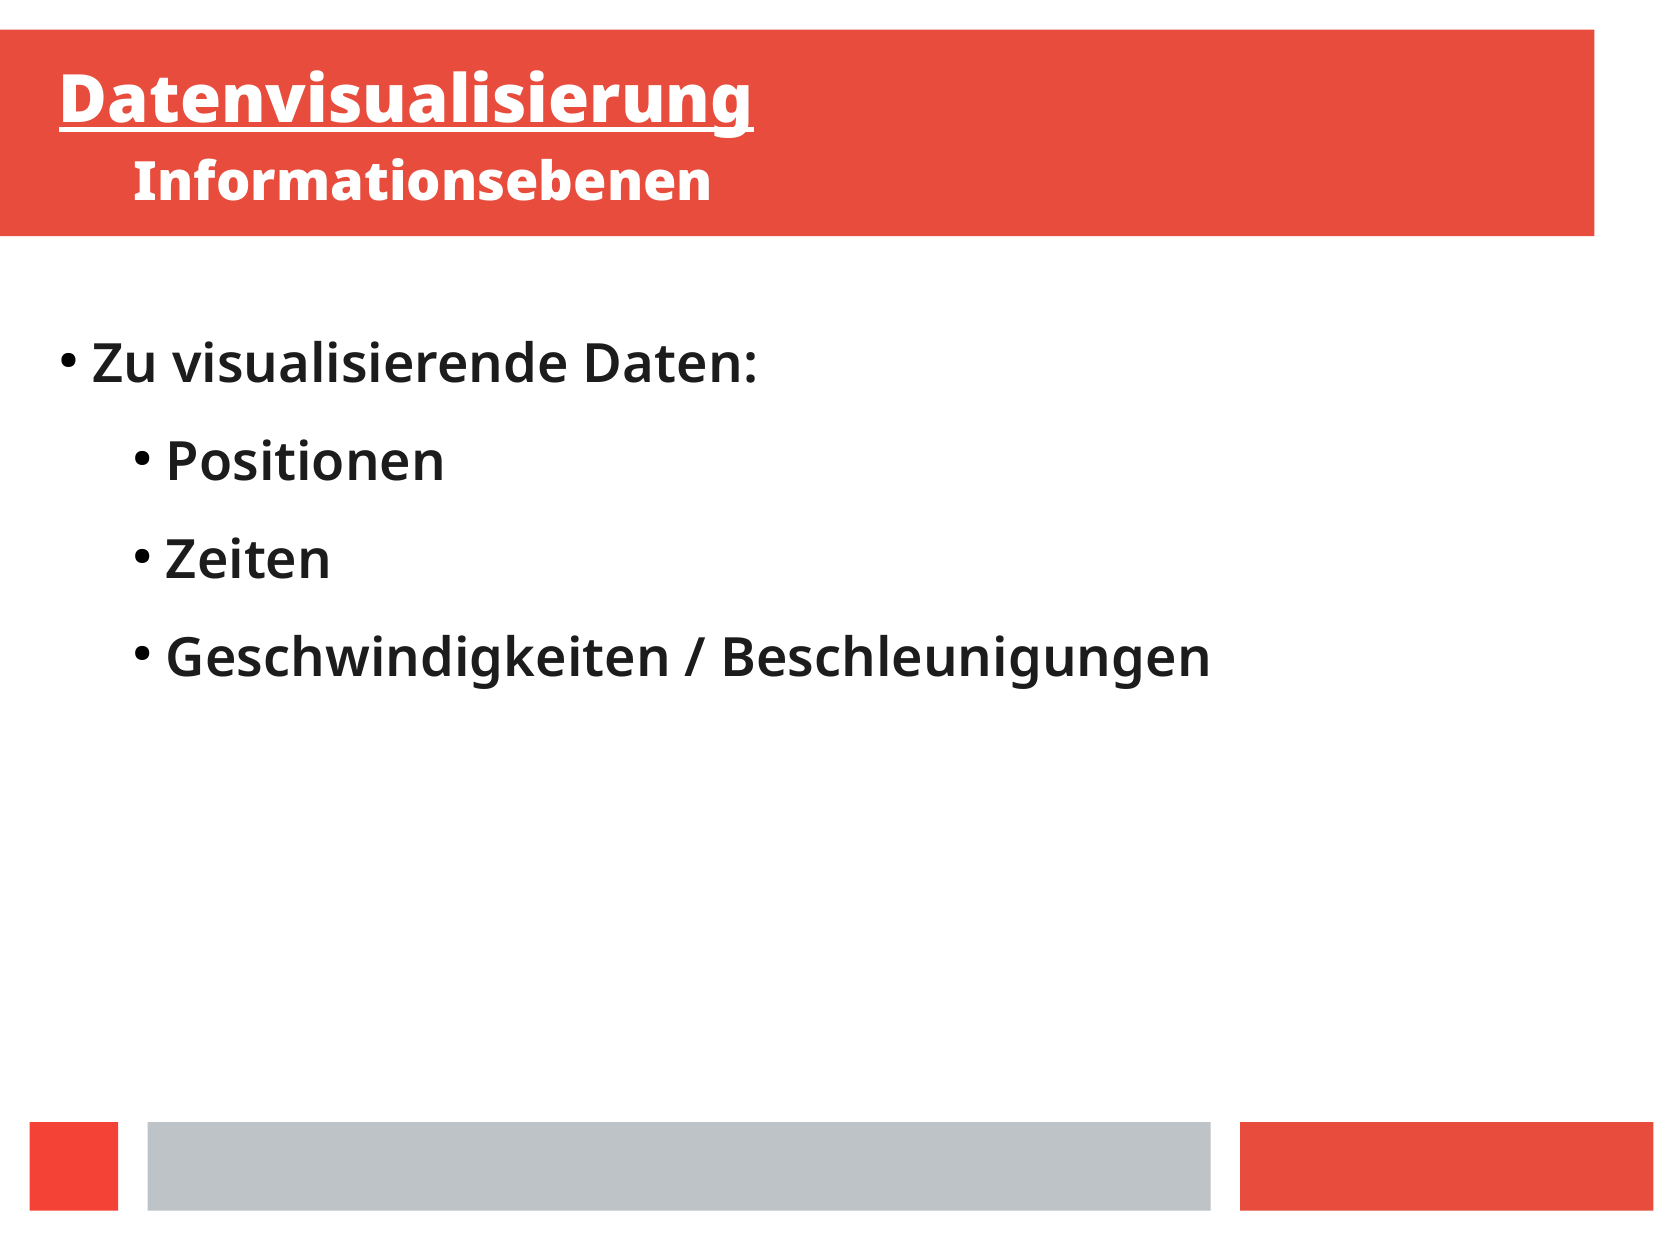

# Datenvisualisierung Informationsebenen
 Zu visualisierende Daten:
 Positionen
 Zeiten
 Geschwindigkeiten / Beschleunigungen